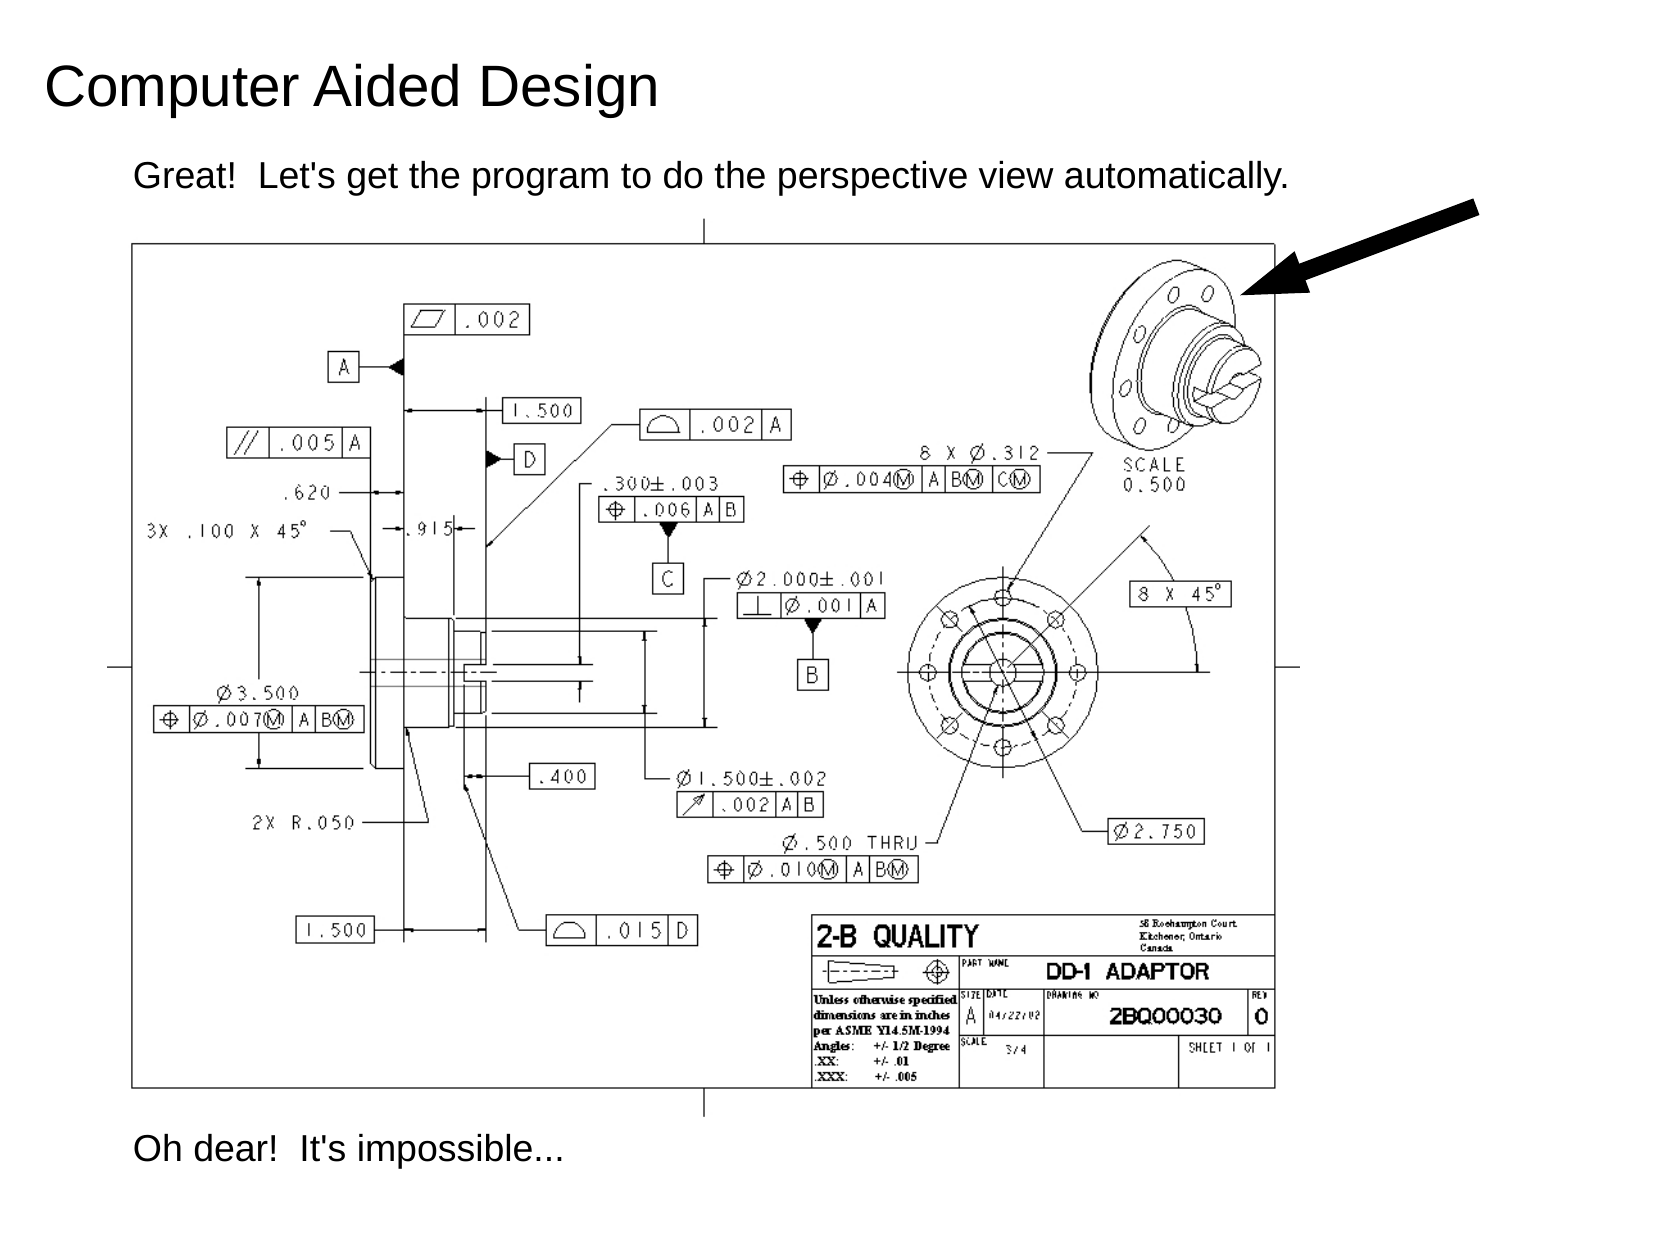

Computer Aided Design
Great! Let's get the program to do the perspective view automatically.
Oh dear! It's impossible...